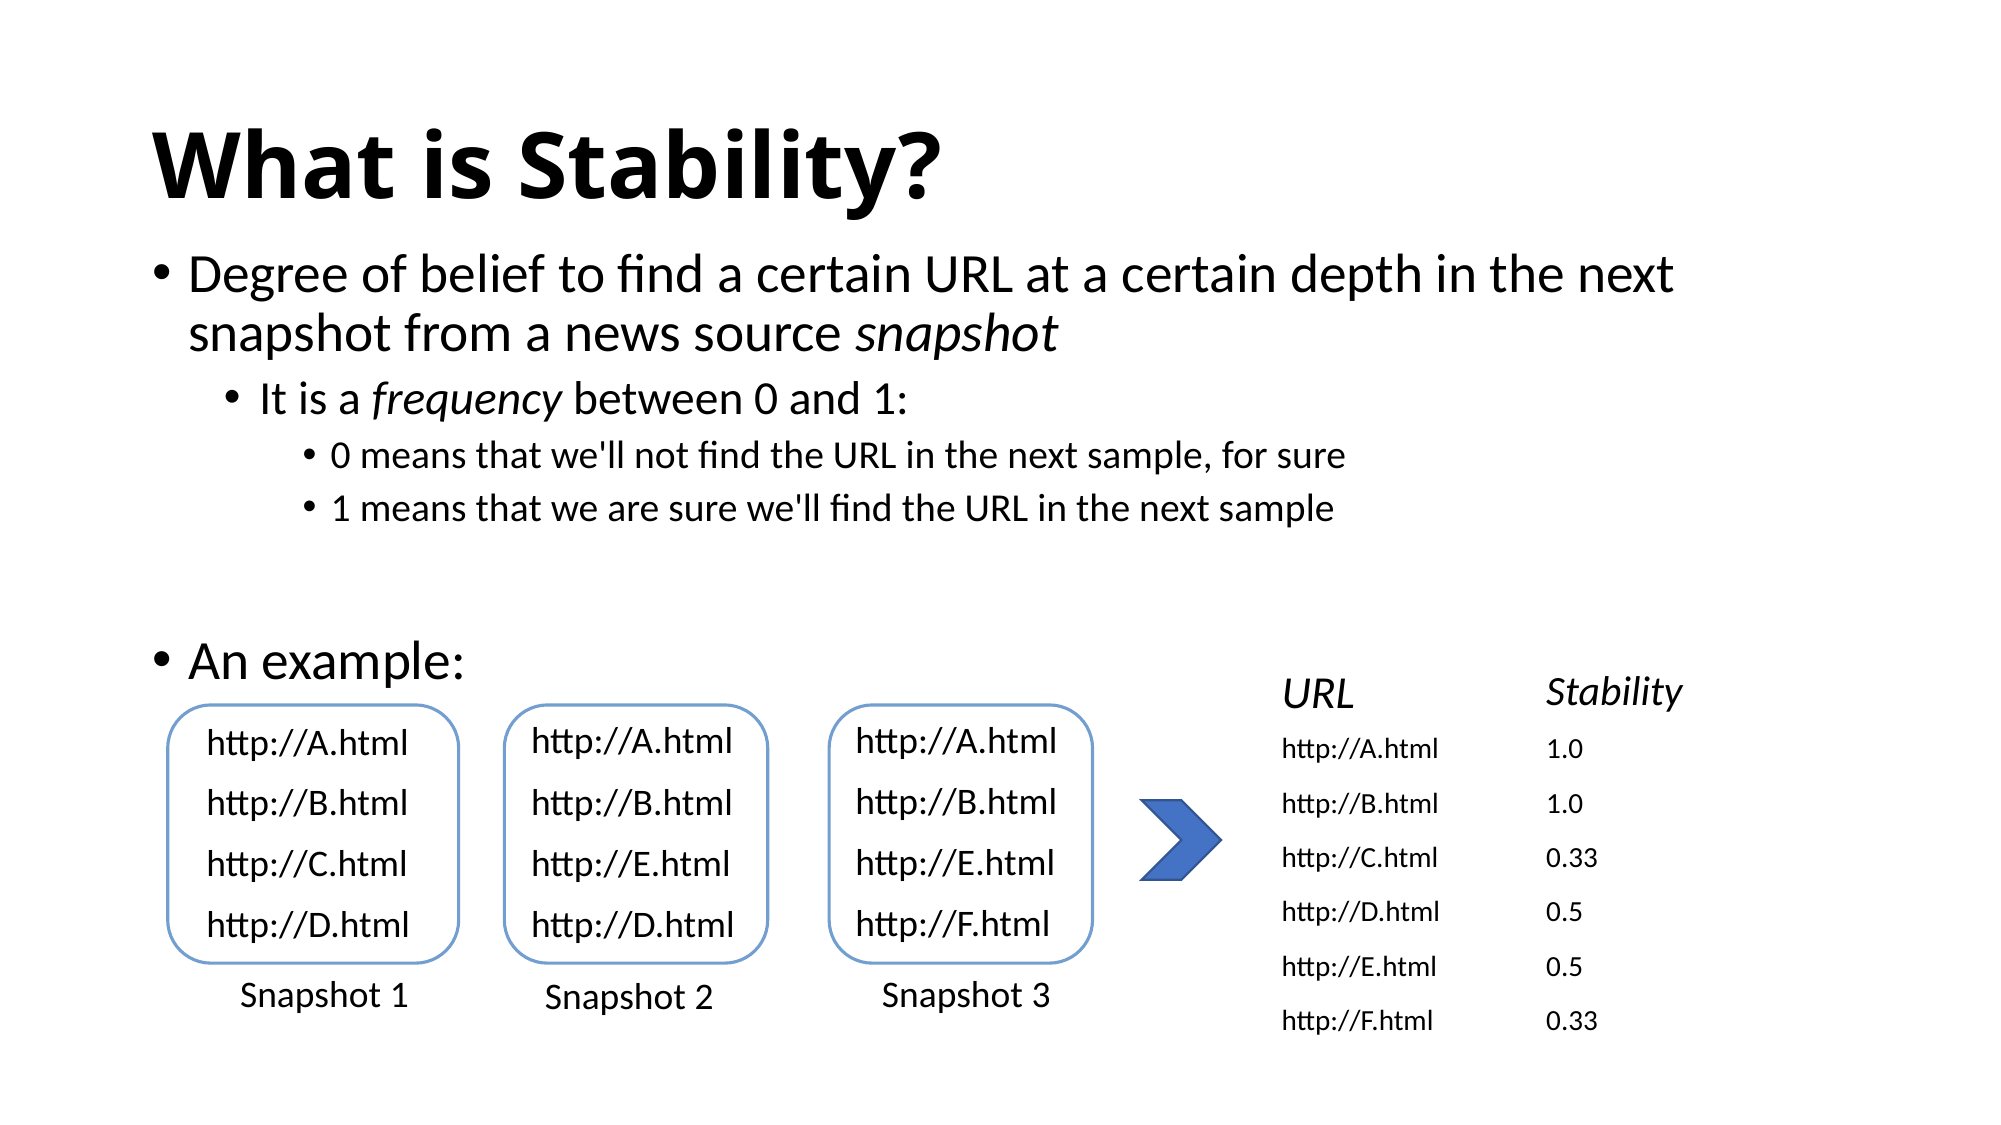

# What is Stability?
Degree of belief to find a certain URL at a certain depth in the next snapshot from a news source snapshot
It is a frequency between 0 and 1:
0 means that we'll not find the URL in the next sample, for sure
1 means that we are sure we'll find the URL in the next sample
An example:
| URL | Stability |
| --- | --- |
| http://A.html | 1.0 |
| http://B.html | 1.0 |
| http://C.html | 0.33 |
| http://D.html | 0.5 |
| http://E.html | 0.5 |
| http://F.html | 0.33 |
| http://A.html |
| --- |
| http://B.html |
| http://E.html |
| http://D.html |
| http://A.html |
| --- |
| http://B.html |
| http://E.html |
| http://F.html |
| http://A.html |
| --- |
| http://B.html |
| http://C.html |
| http://D.html |
Snapshot 3
Snapshot 1
Snapshot 2